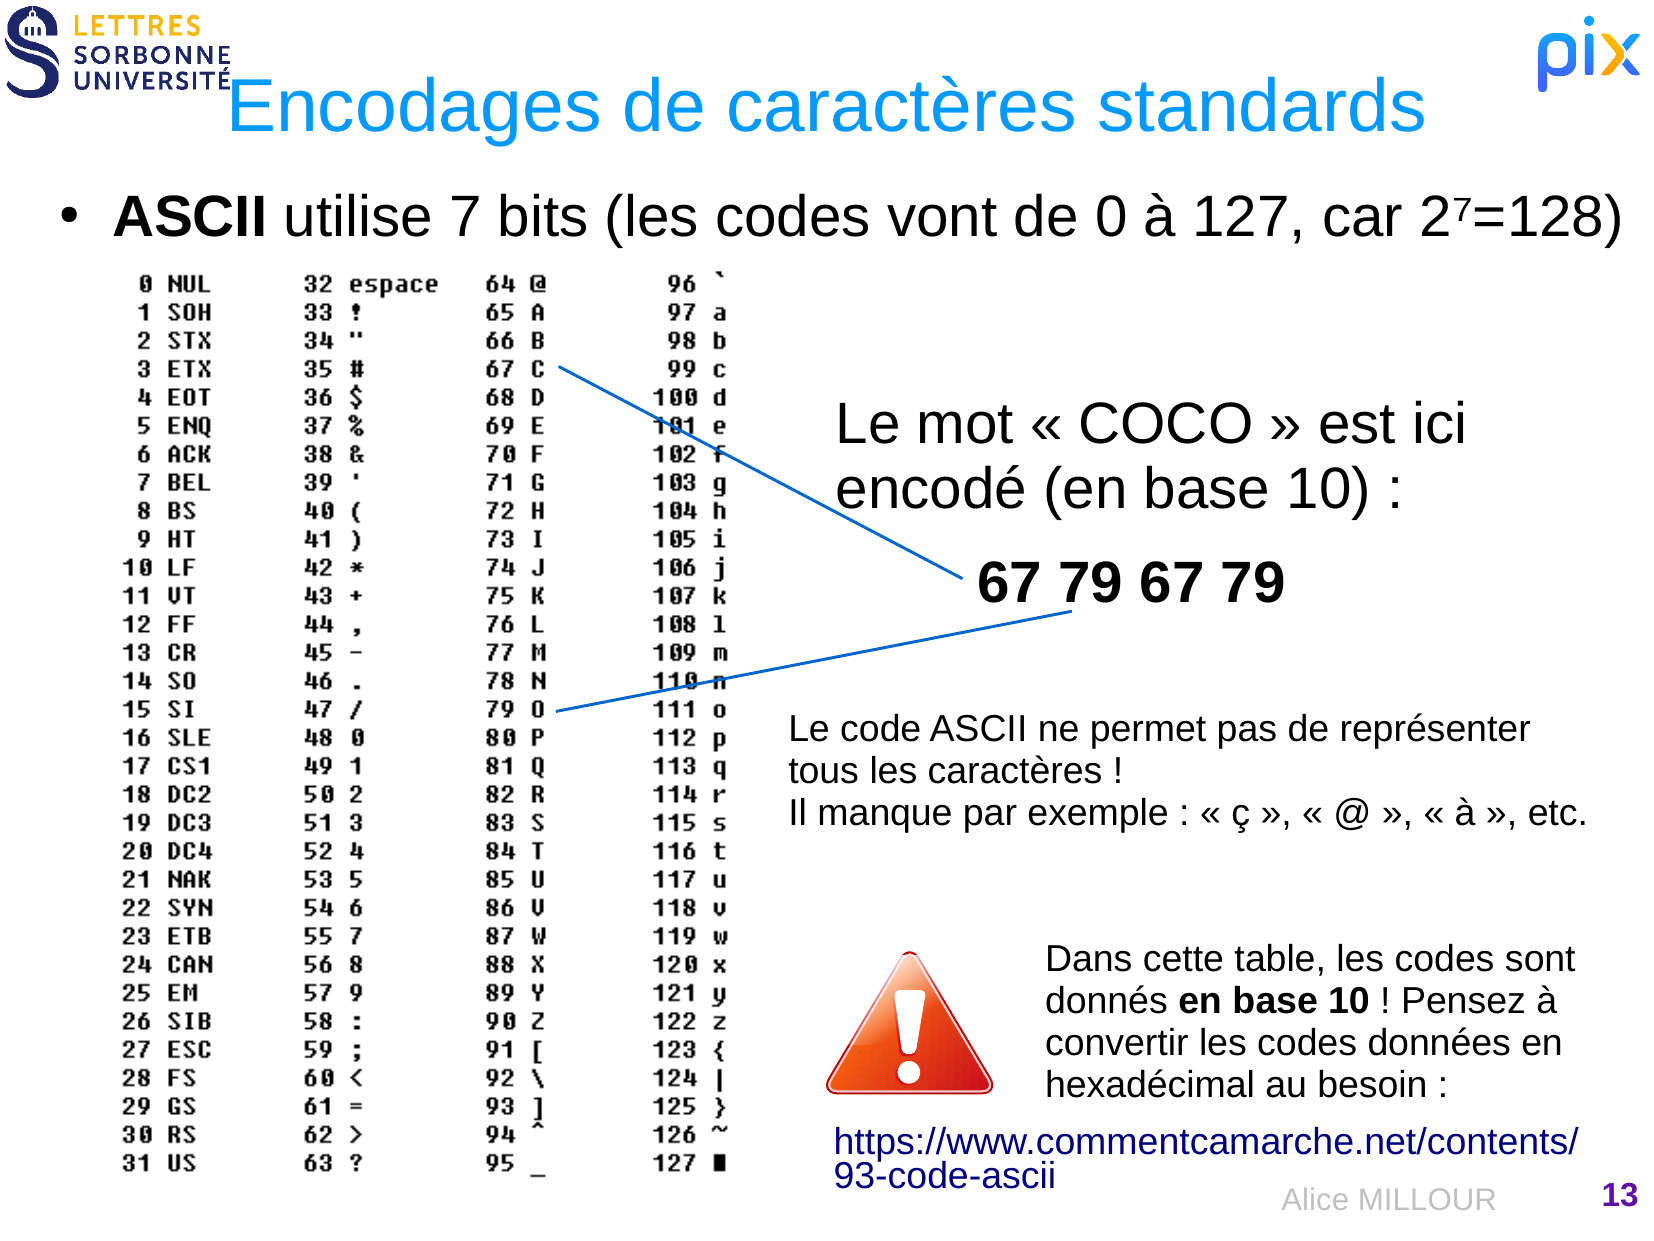

# Encodages de caractères standards
ASCII utilise 7 bits (les codes vont de 0 à 127, car 2⁷=128)
Le mot « COCO » est ici encodé (en base 10) :
67 79 67 79
Le code ASCII ne permet pas de représenter tous les caractères !
Il manque par exemple : « ç », « @ », « à », etc.
Dans cette table, les codes sont donnés en base 10 ! Pensez à convertir les codes données en hexadécimal au besoin :
https://www.commentcamarche.net/contents/93-code-ascii